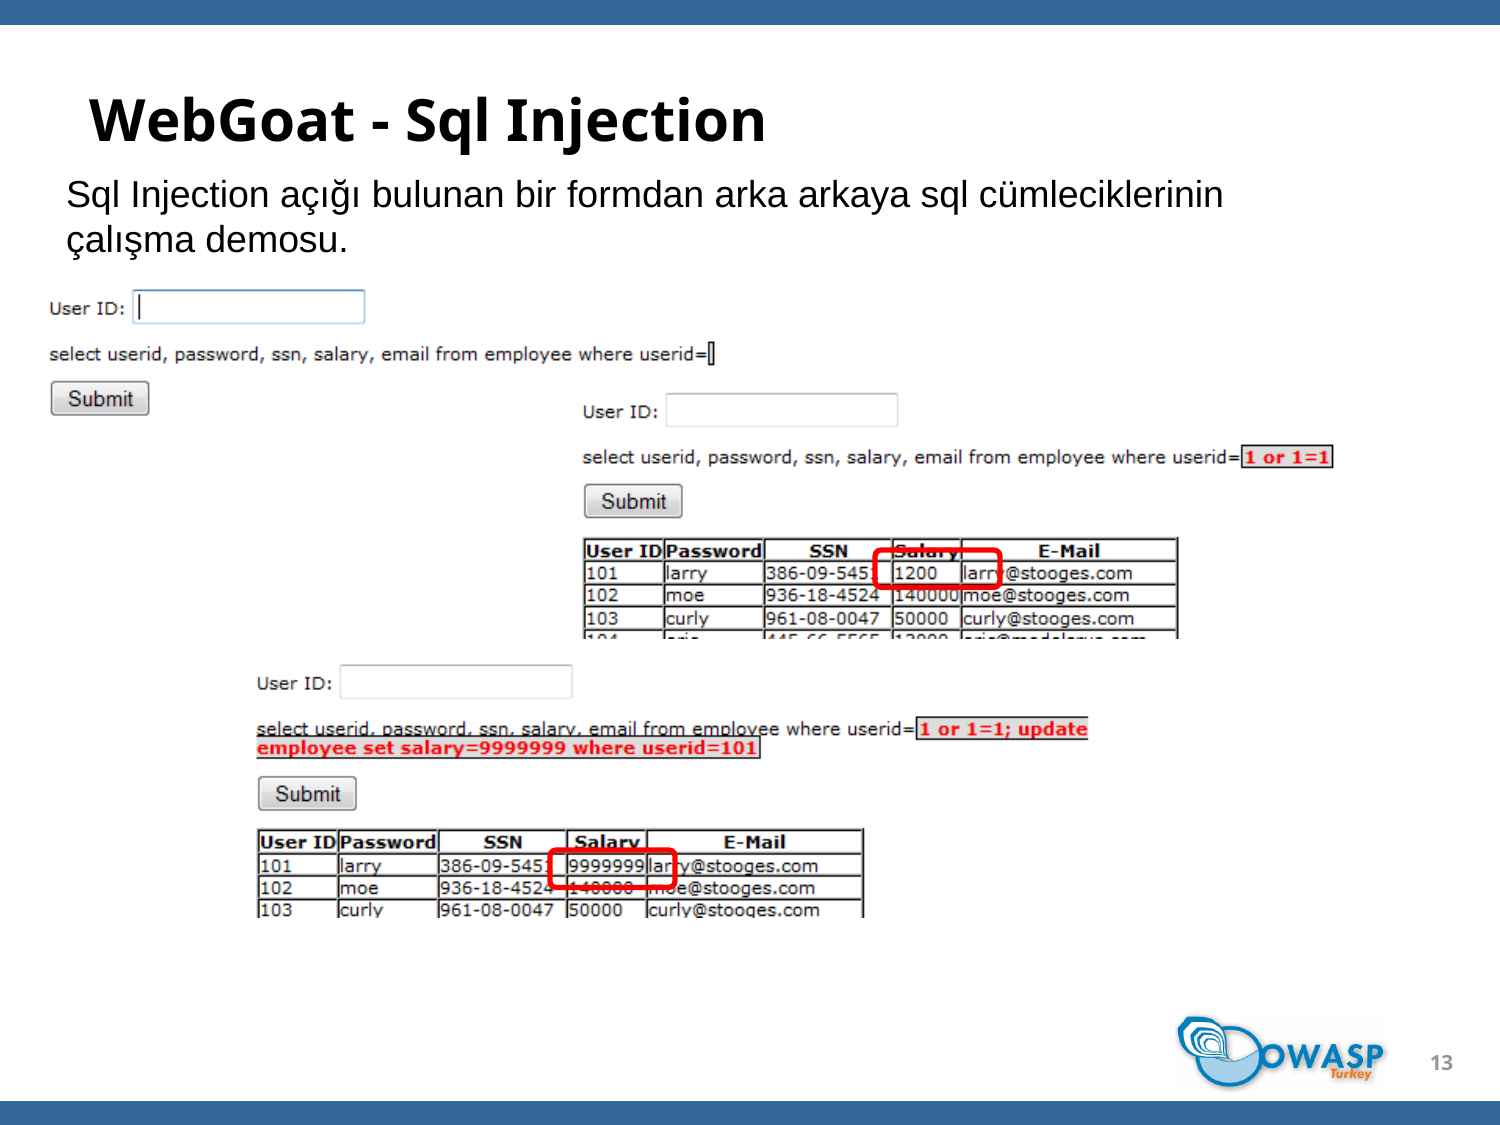

# WebGoat - Sql Injection
Sql Injection açığı bulunan bir formdan arka arkaya sql cümleciklerinin
çalışma demosu.